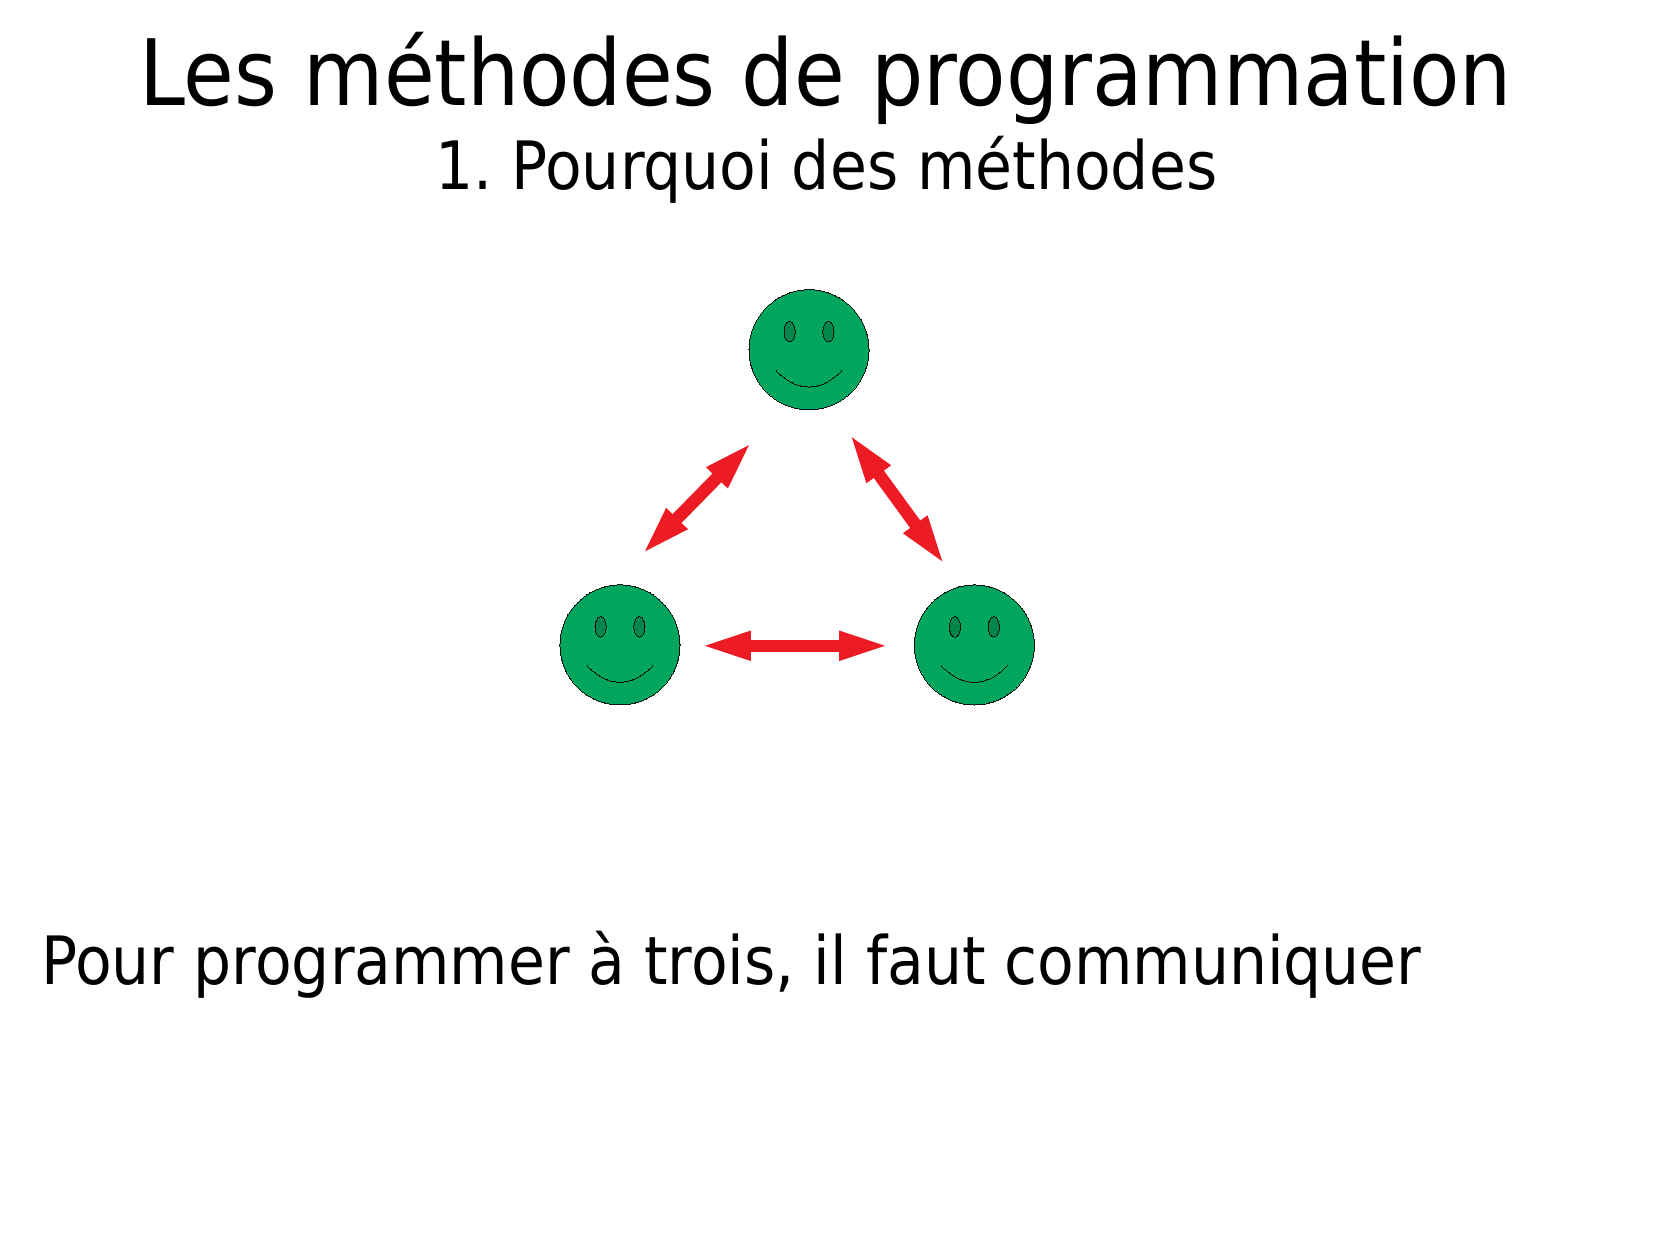

# Les méthodes de programmation 1. Pourquoi des méthodes
Pour programmer à trois, il faut communiquer